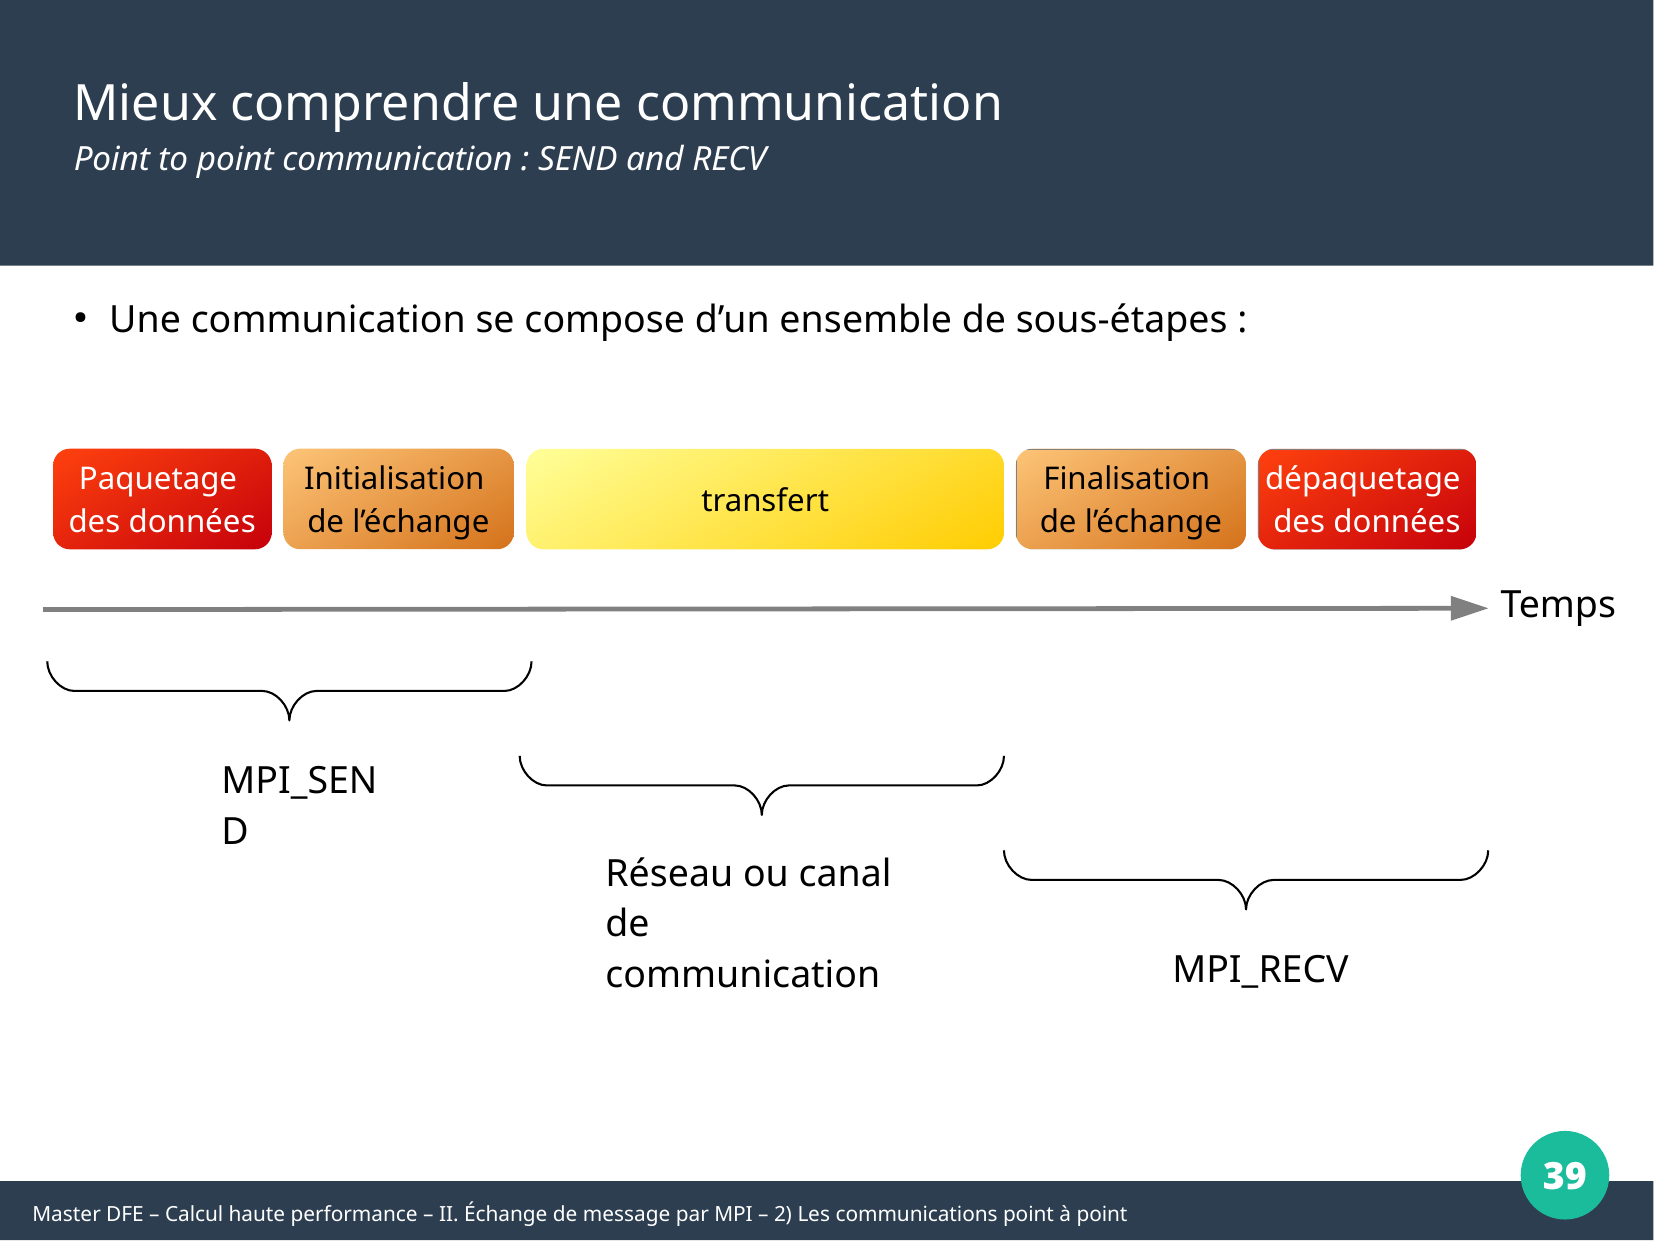

Mieux comprendre une communication
Point to point communication : SEND and RECV
Une communication se compose d’un ensemble de sous-étapes :
Paquetage
des données
Initialisation
de l’échange
Finalisation
de l’échange
dépaquetage
des données
transfert
Temps
MPI_SEND
Réseau ou canal de communication
MPI_RECV
39
Master DFE – Calcul haute performance – II. Échange de message par MPI – 2) Les communications point à point